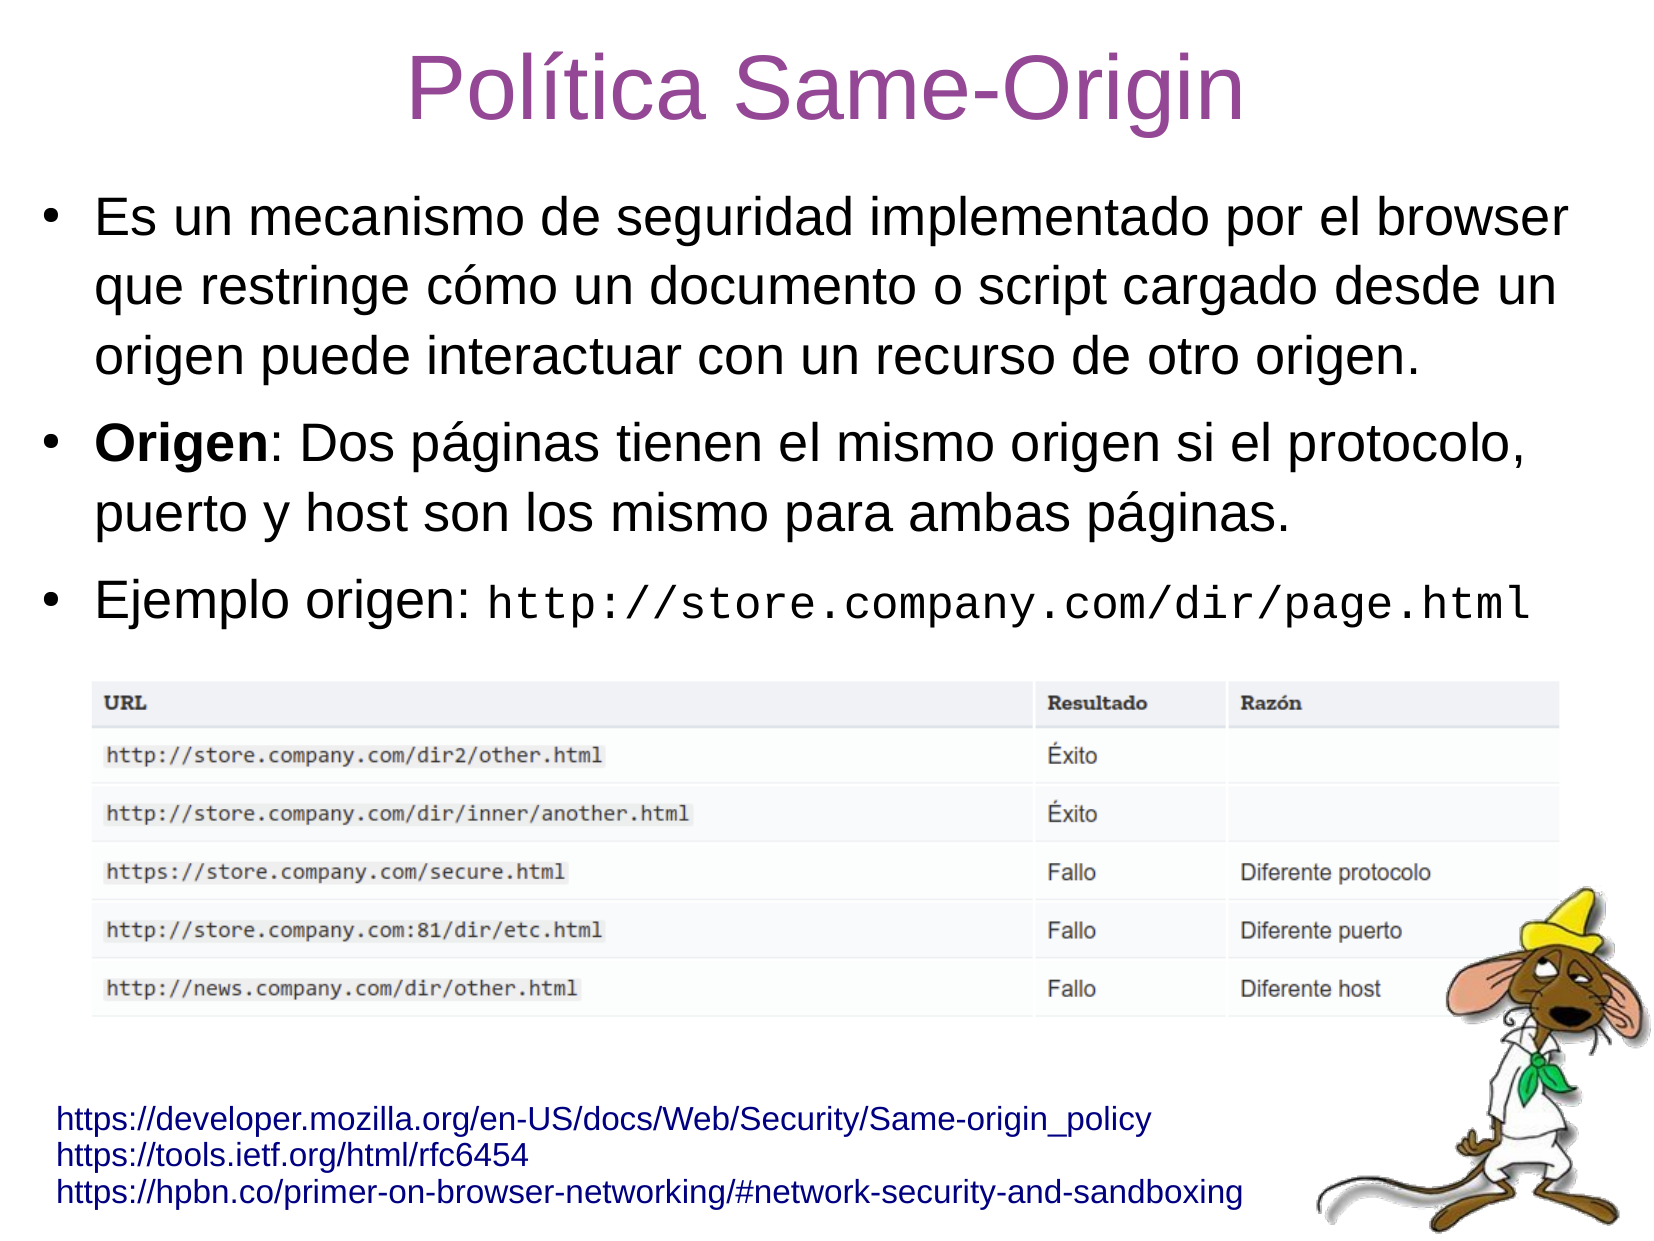

# Política Same-Origin
Es un mecanismo de seguridad implementado por el browser que restringe cómo un documento o script cargado desde un origen puede interactuar con un recurso de otro origen.
Origen: Dos páginas tienen el mismo origen si el protocolo, puerto y host son los mismo para ambas páginas.
Ejemplo origen: http://store.company.com/dir/page.html
https://developer.mozilla.org/en-US/docs/Web/Security/Same-origin_policy
https://tools.ietf.org/html/rfc6454
https://hpbn.co/primer-on-browser-networking/#network-security-and-sandboxing